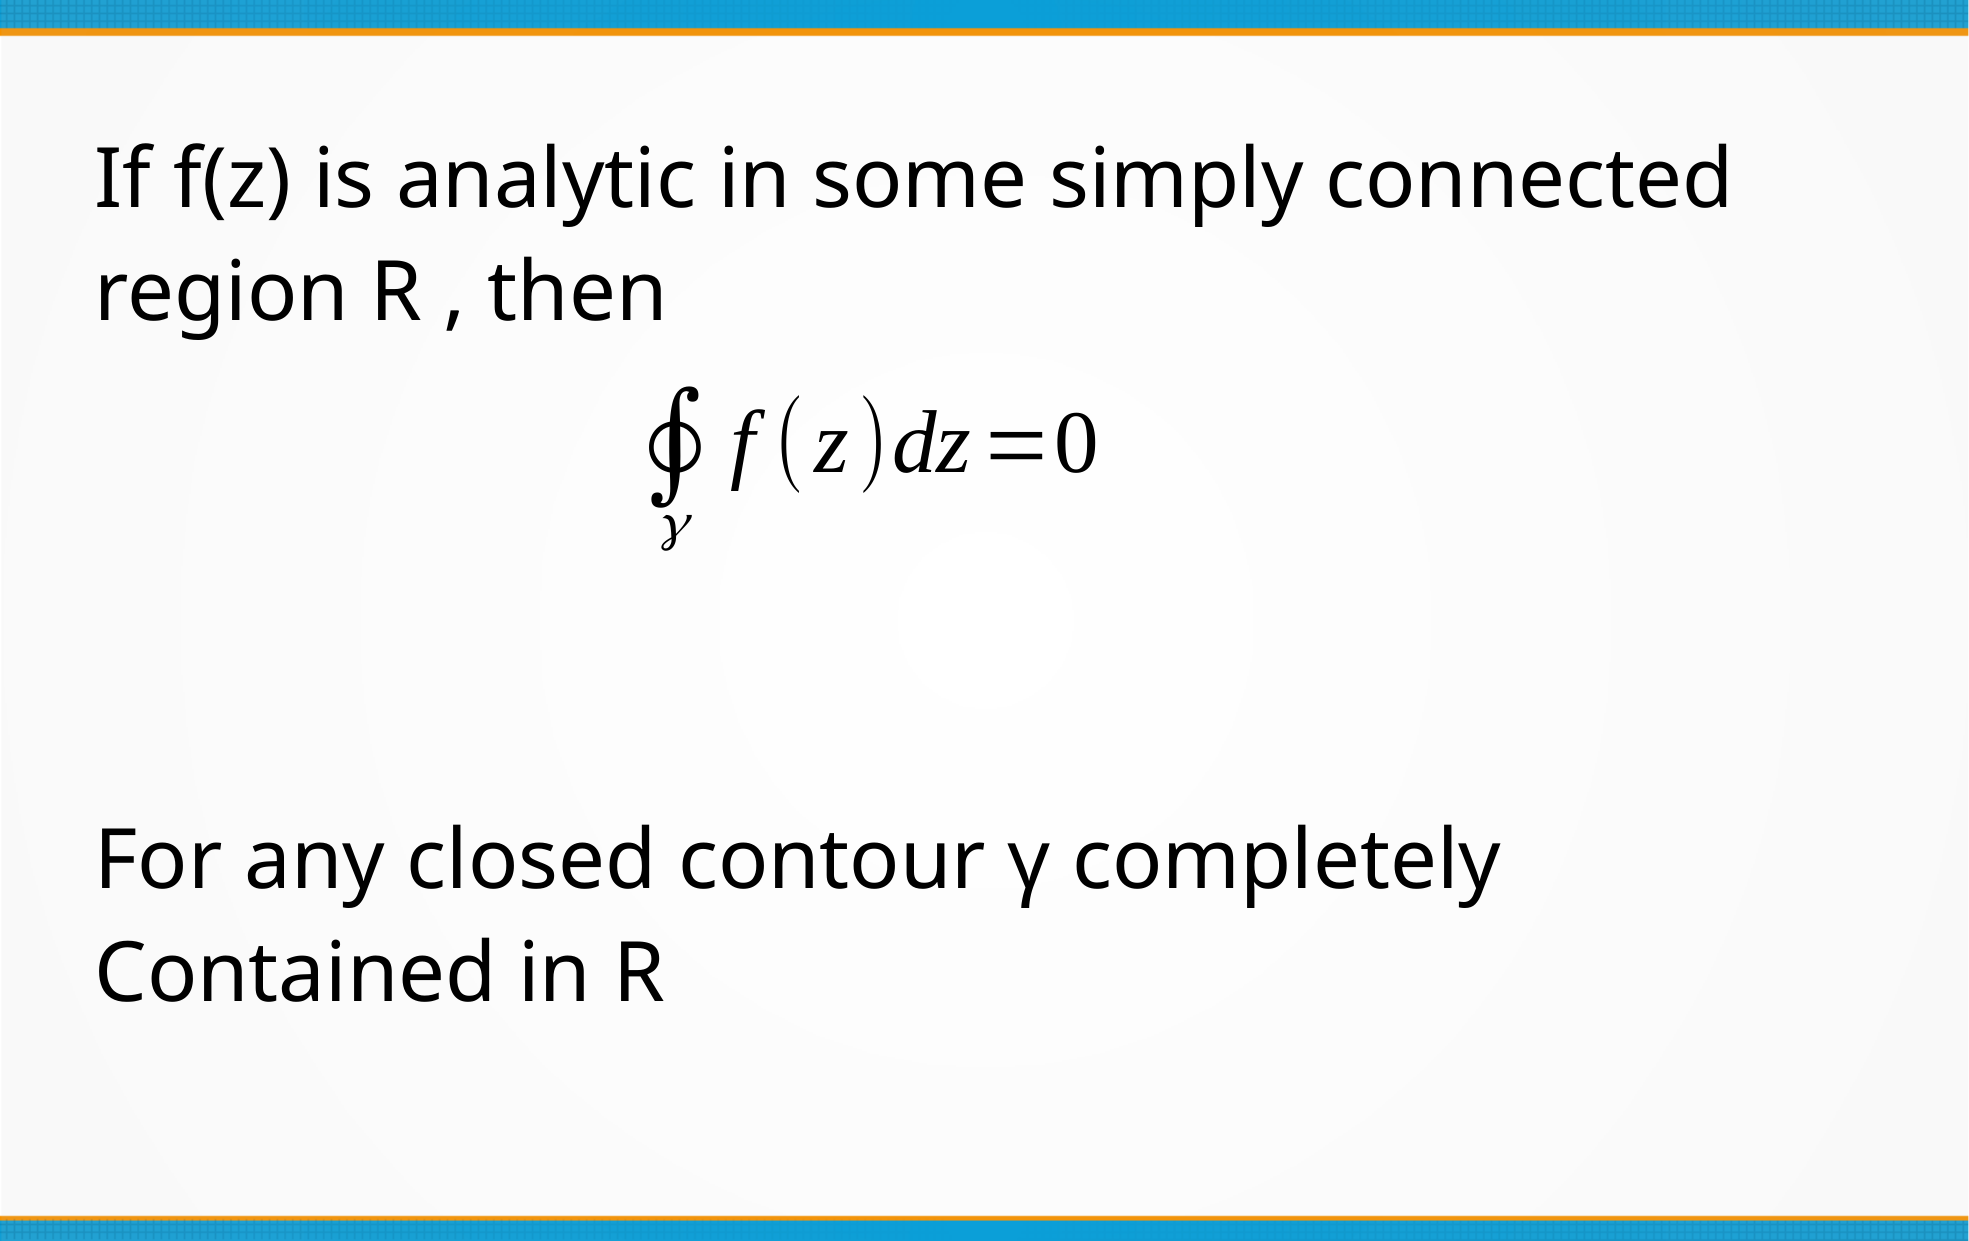

# If f(z) is analytic in some simply connected region R , then
For any closed contour γ completely
Contained in R